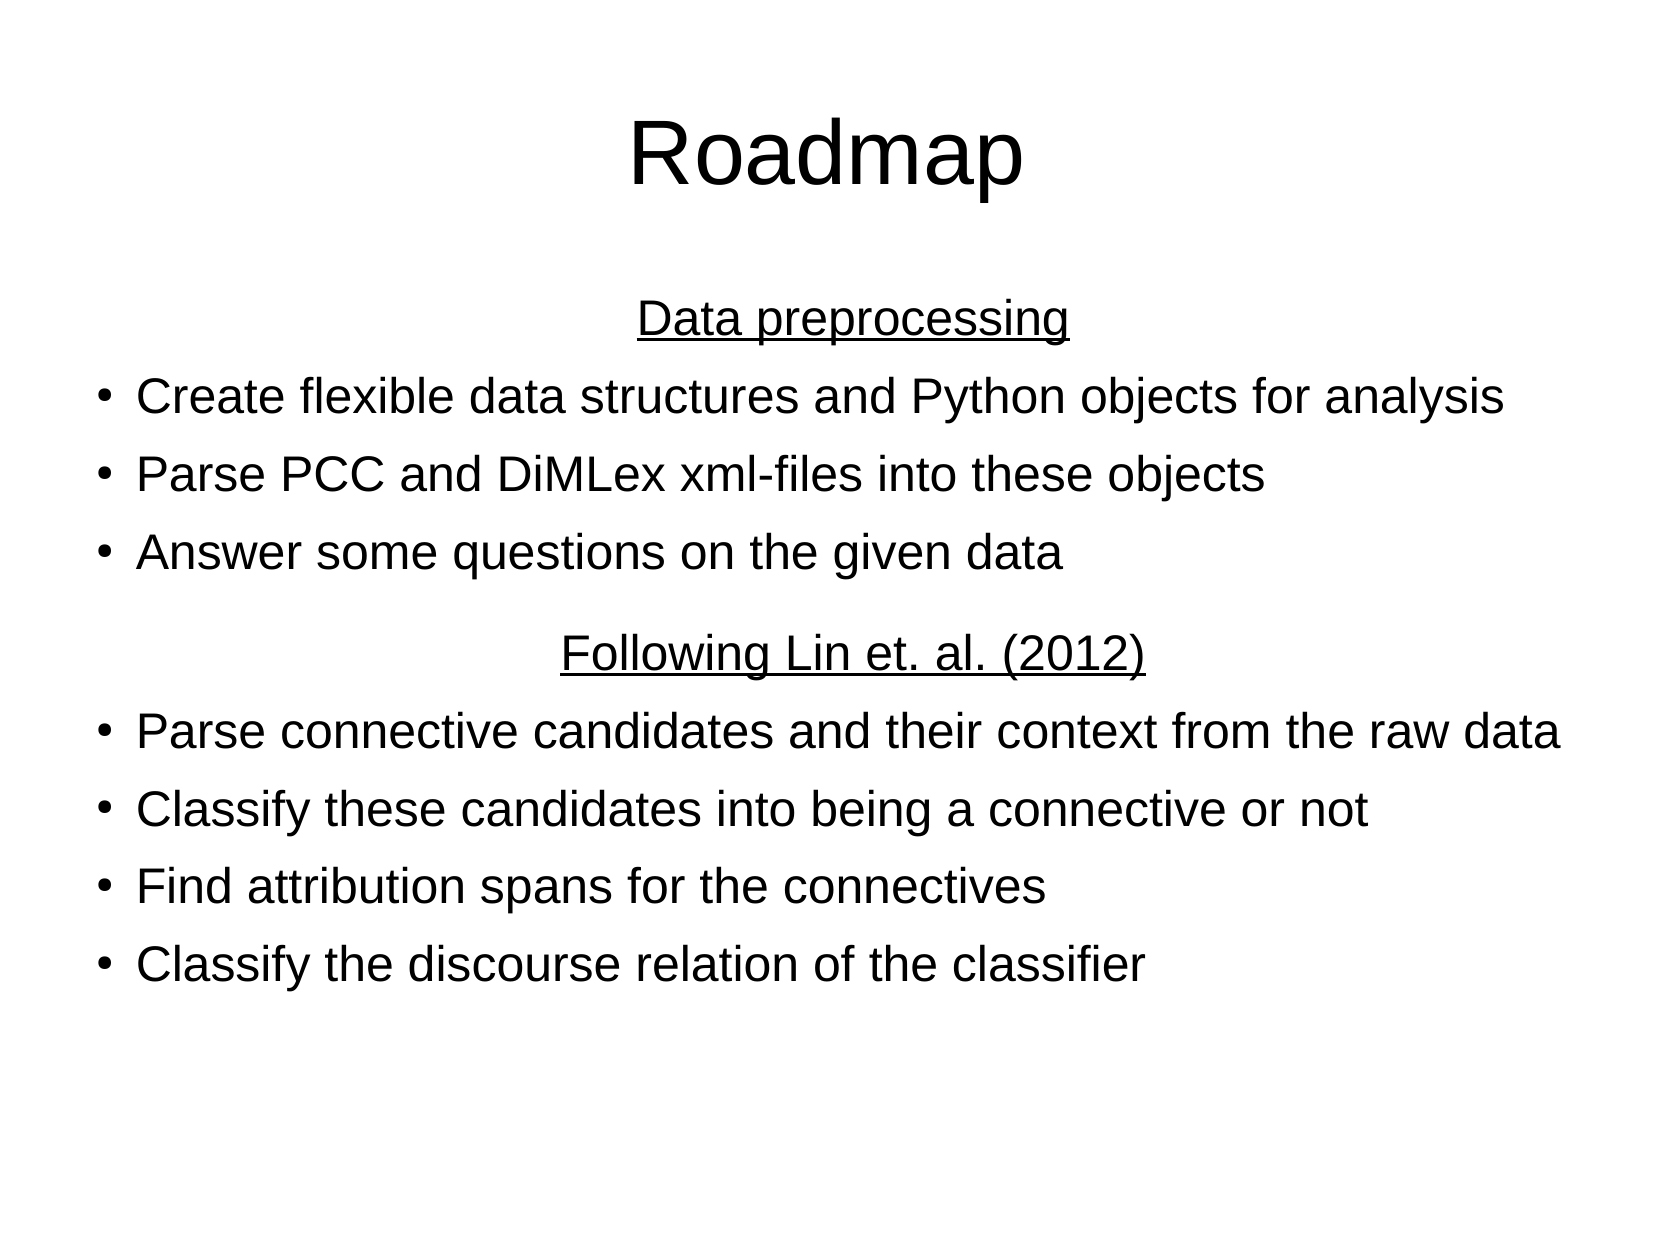

# Roadmap
Data preprocessing
Create flexible data structures and Python objects for analysis
Parse PCC and DiMLex xml-files into these objects
Answer some questions on the given data
Following Lin et. al. (2012)
Parse connective candidates and their context from the raw data
Classify these candidates into being a connective or not
Find attribution spans for the connectives
Classify the discourse relation of the classifier